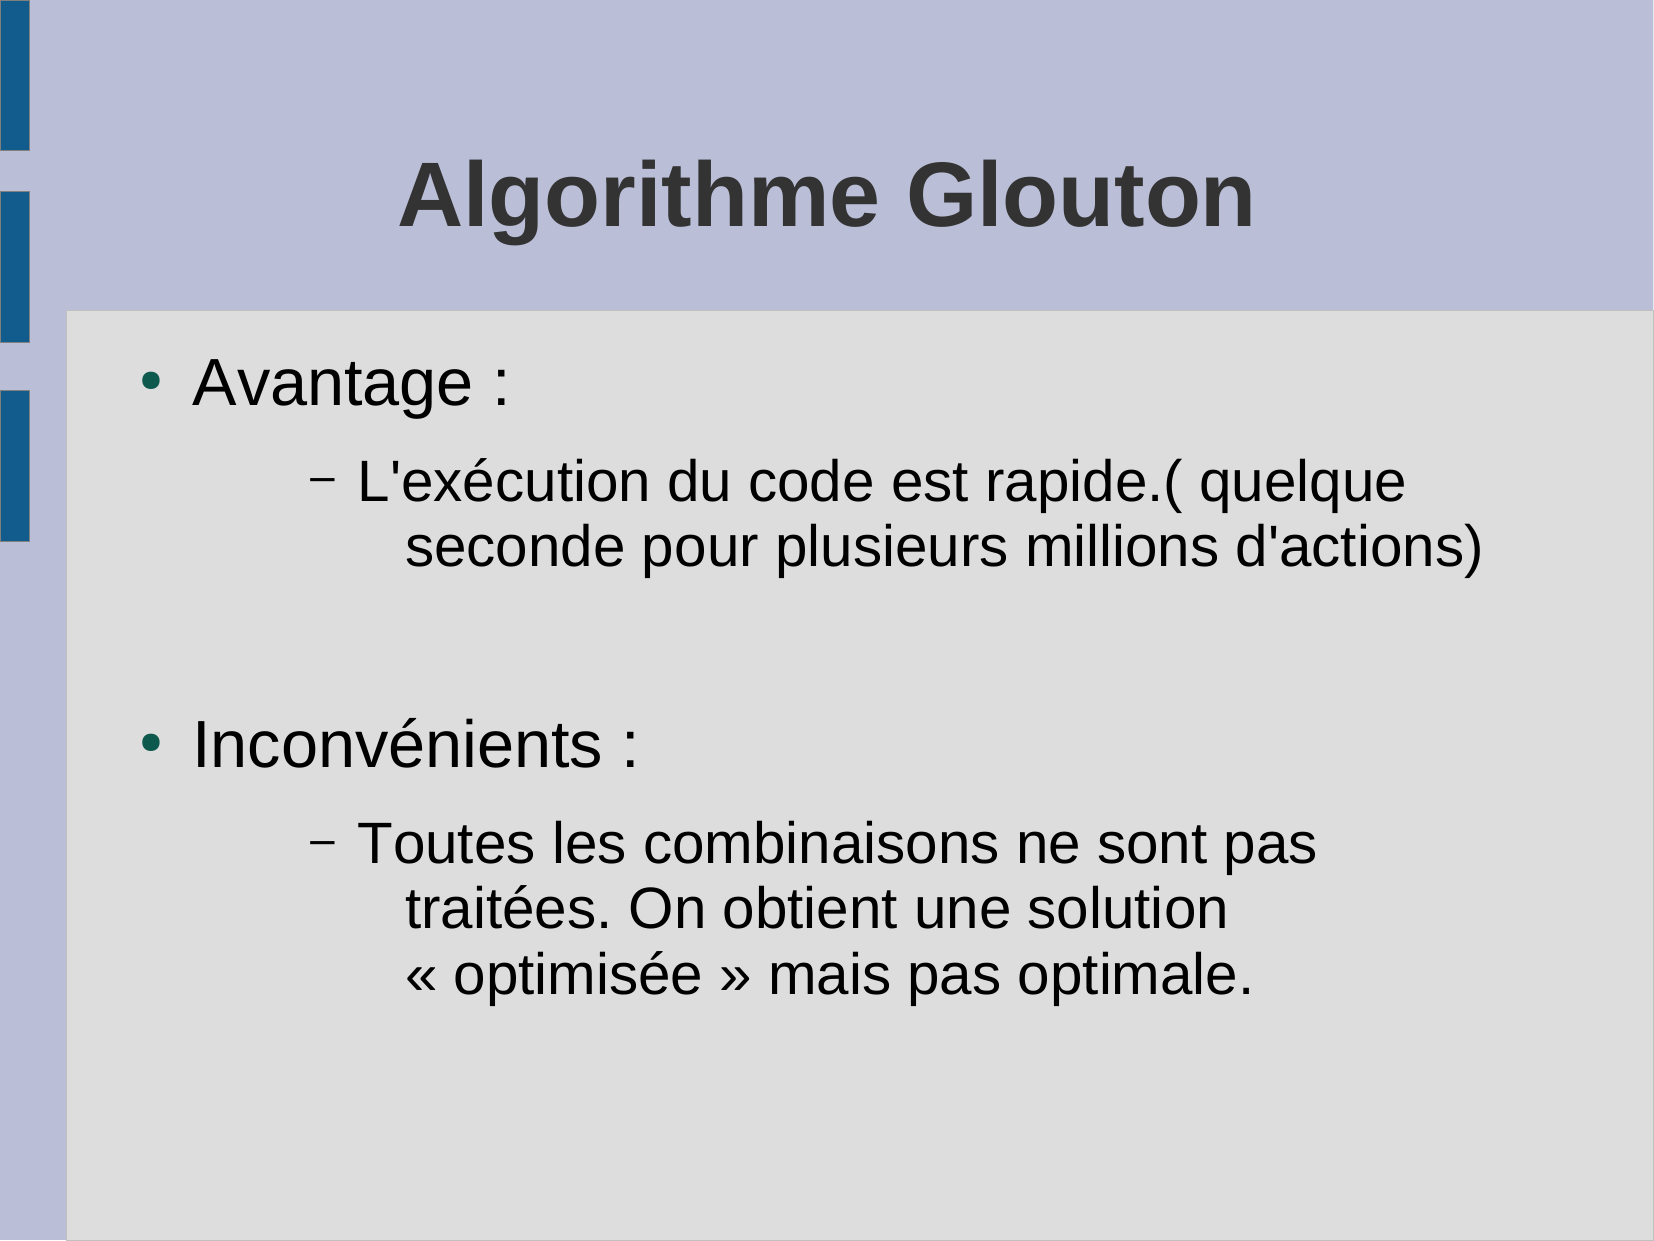

Algorithme Glouton
# Avantage :
L'exécution du code est rapide.( quelque seconde pour plusieurs millions d'actions)
Inconvénients :
Toutes les combinaisons ne sont pas traitées. On obtient une solution « optimisée » mais pas optimale.